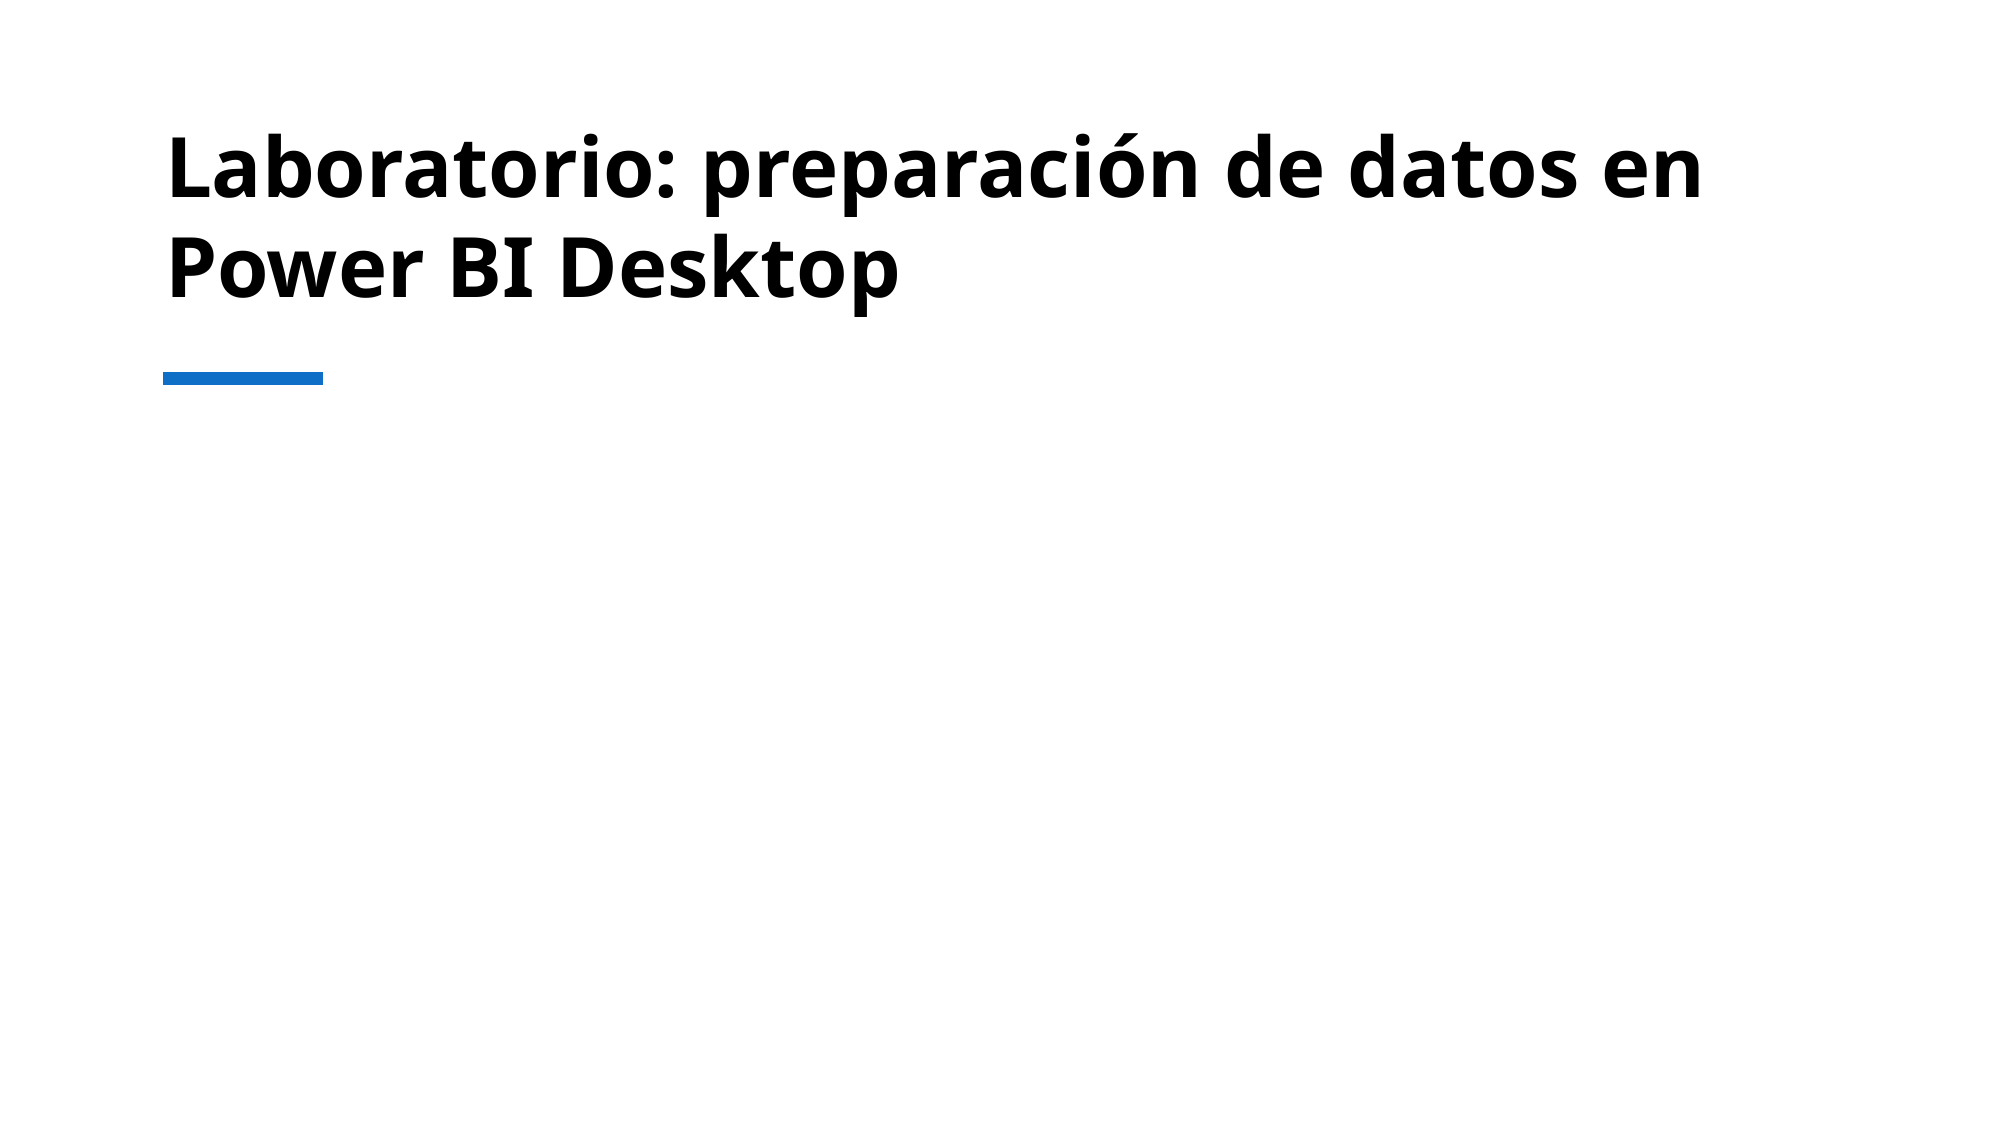

# Laboratorio: preparación de datos en Power BI Desktop